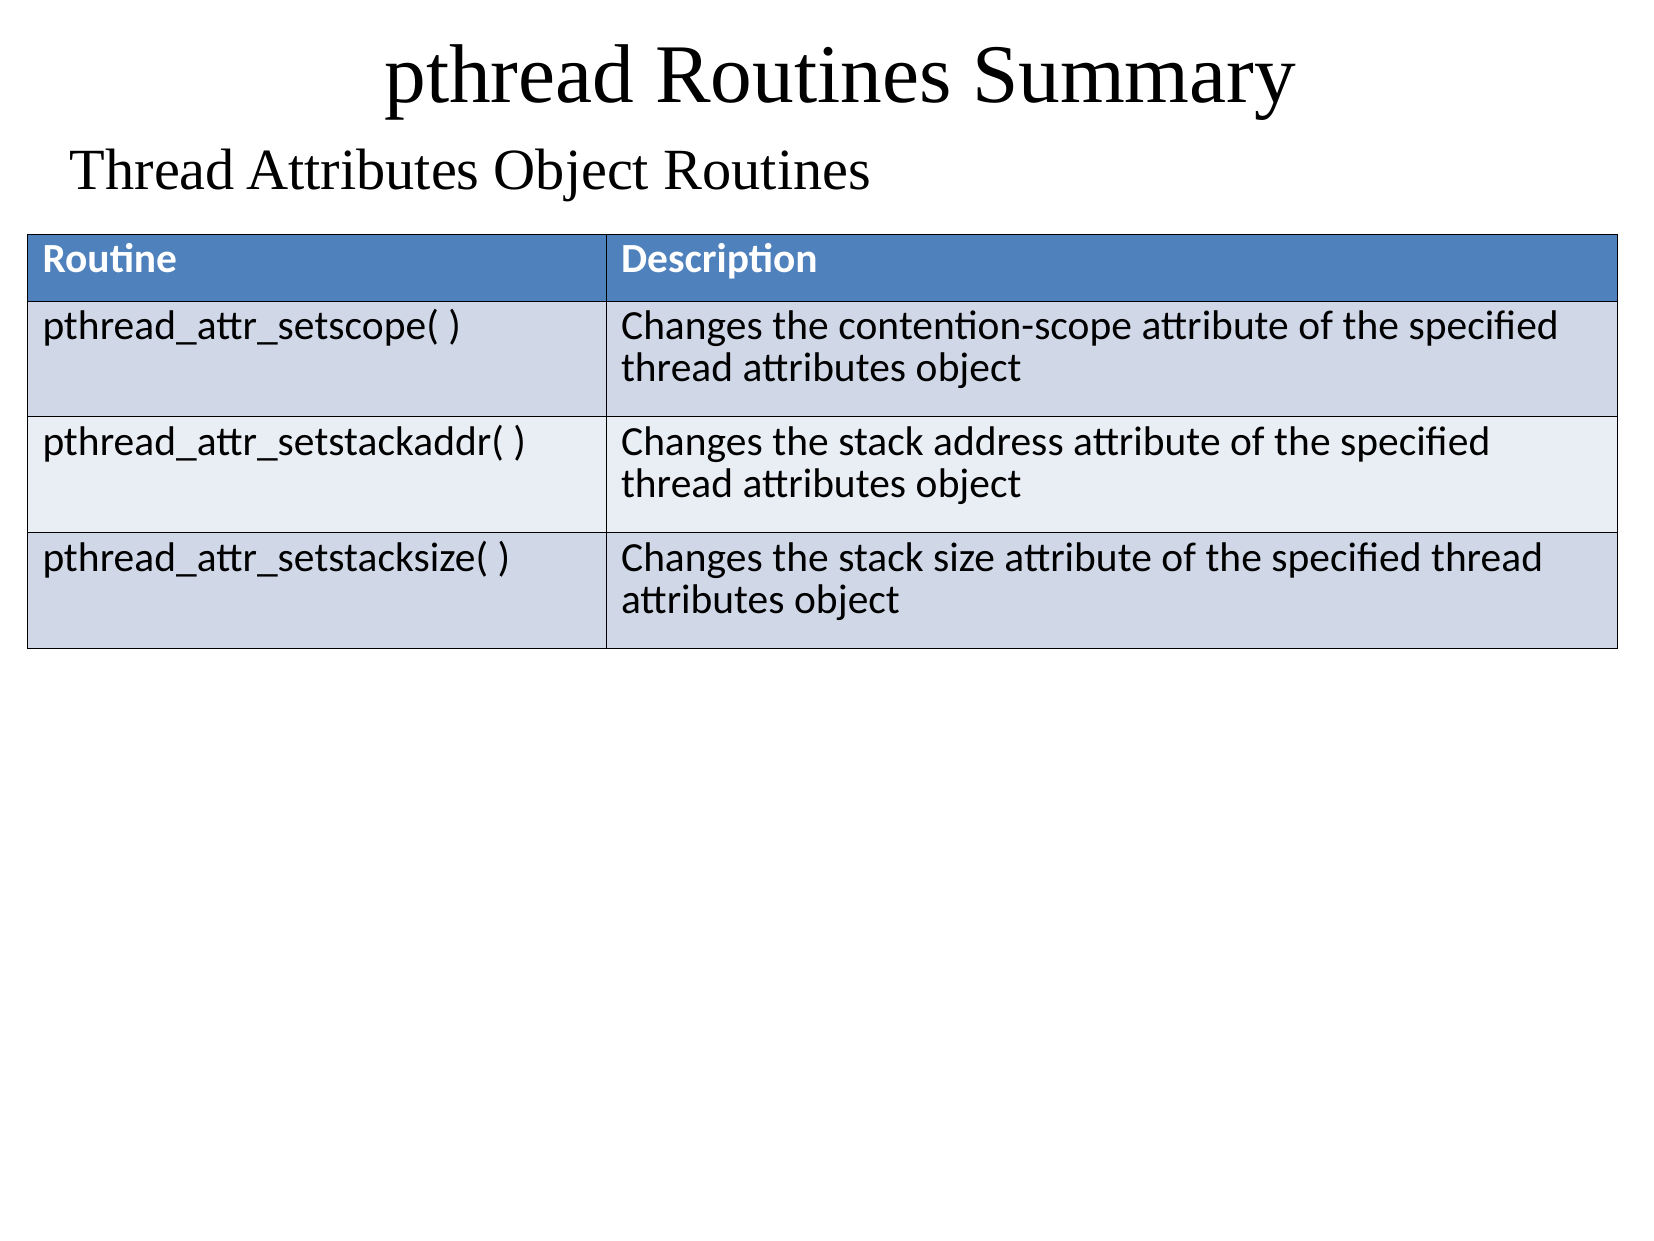

# pthread Routines Summary
Thread Attributes Object Routines
| Routine | Description |
| --- | --- |
| pthread\_attr\_setscope( ) | Changes the contention-scope attribute of the specified thread attributes object |
| pthread\_attr\_setstackaddr( ) | Changes the stack address attribute of the specified thread attributes object |
| pthread\_attr\_setstacksize( ) | Changes the stack size attribute of the specified thread attributes object |